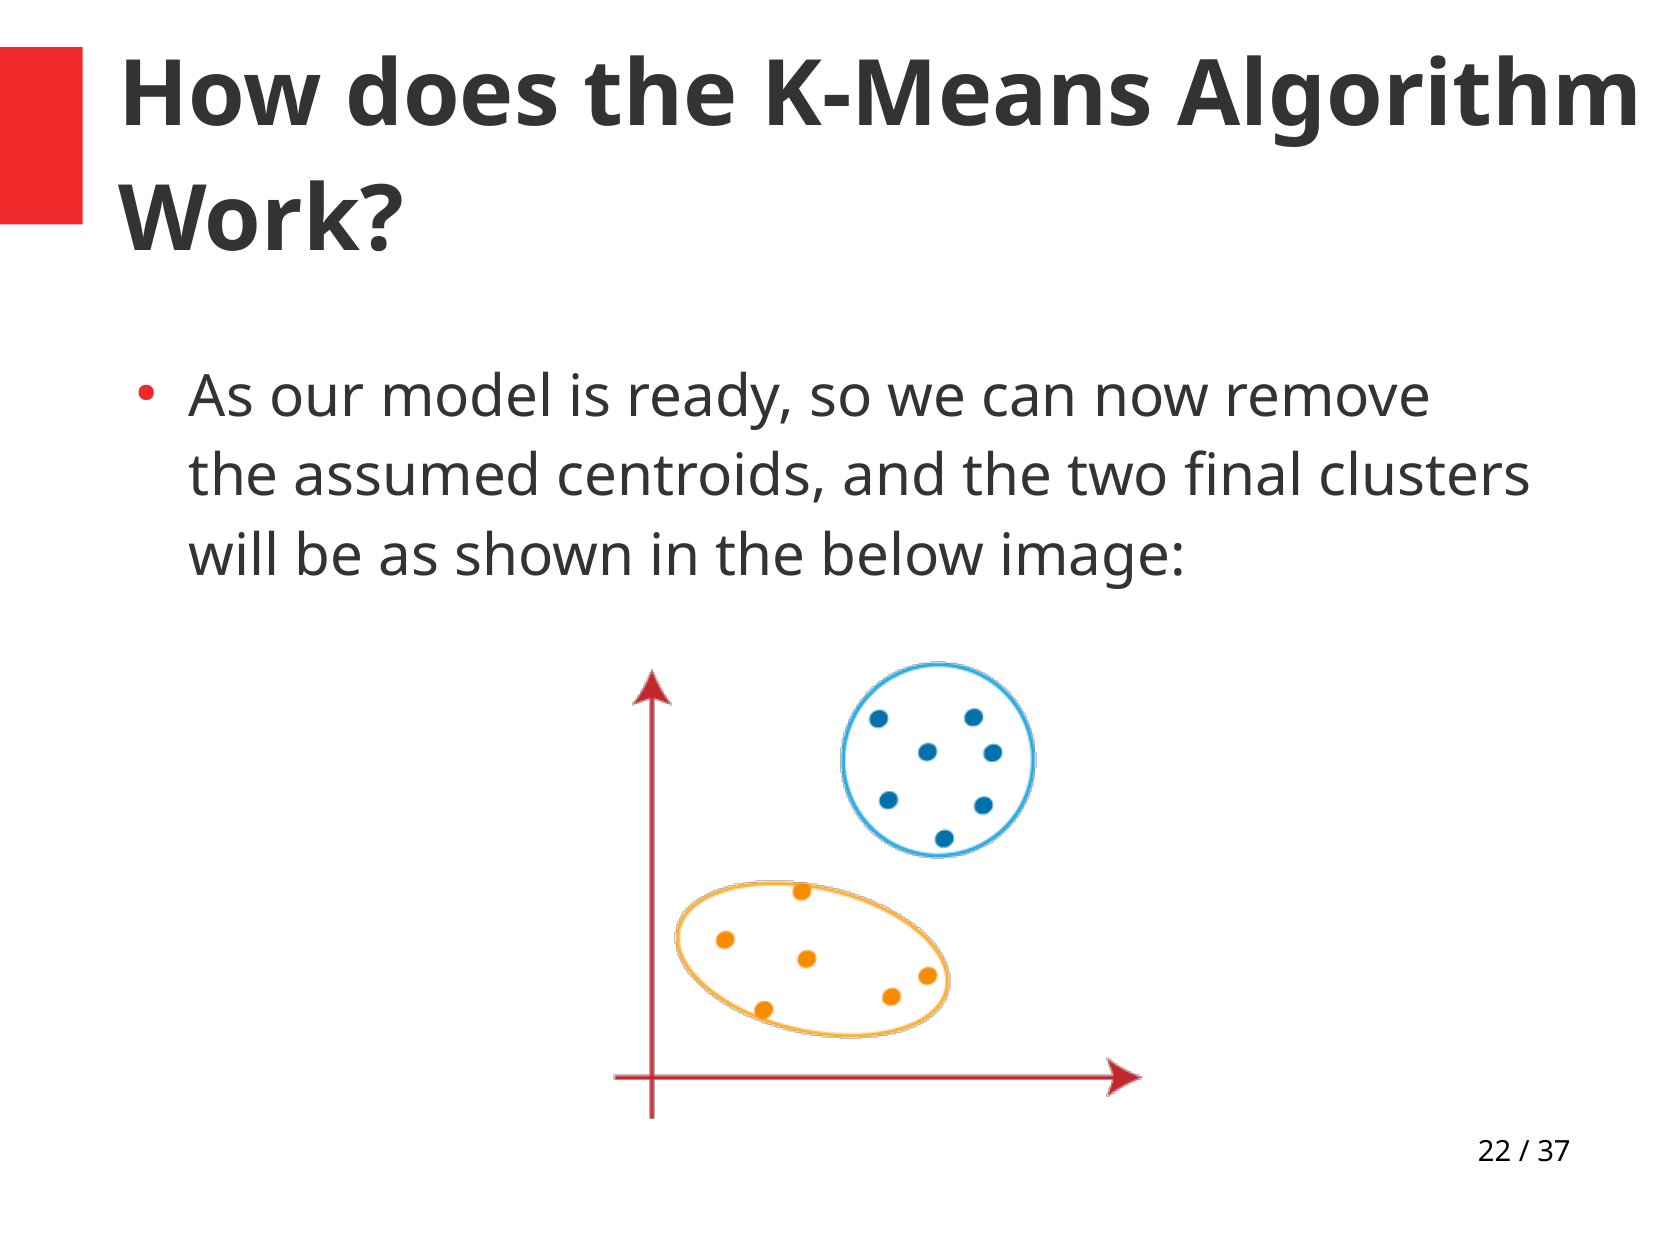

# How does the K-Means Algorithm Work?
As our model is ready, so we can now remove the assumed centroids, and the two final clusters will be as shown in the below image:
22